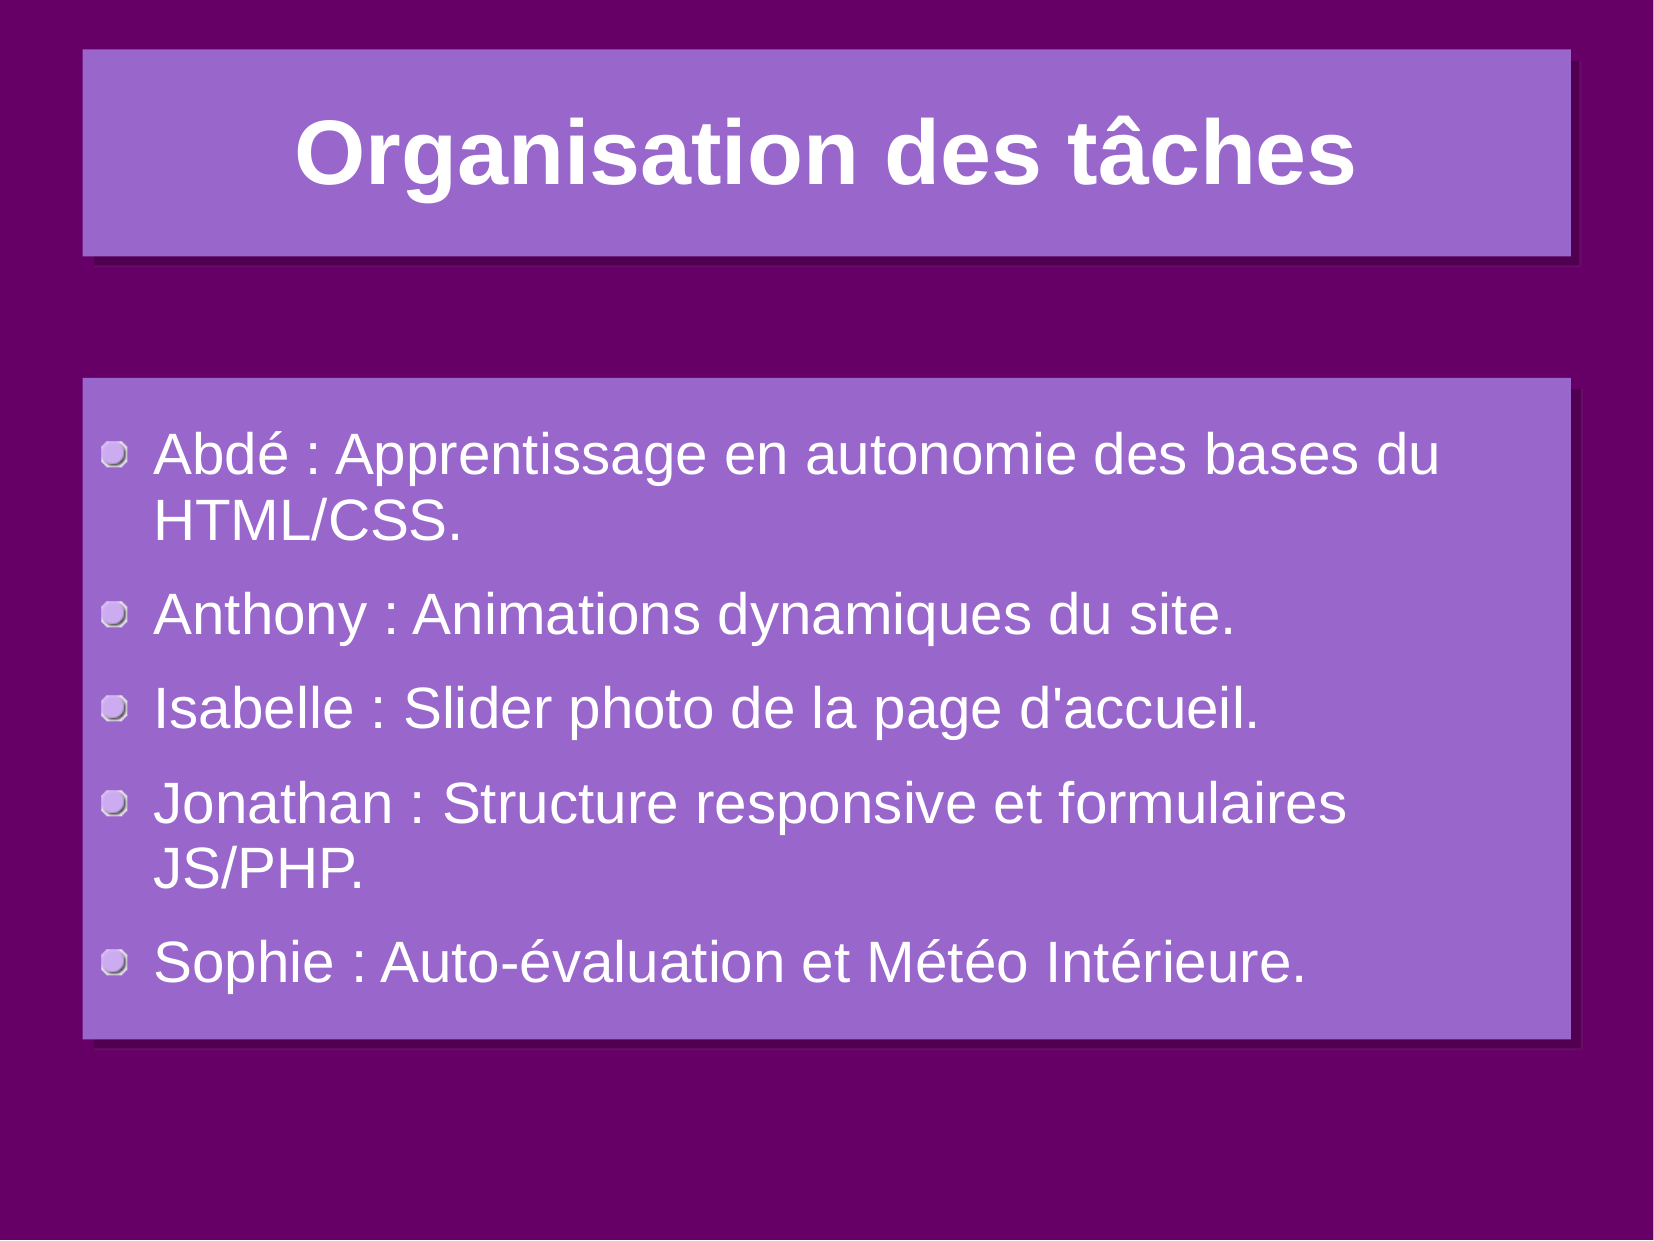

# Organisation des tâches
Abdé : Apprentissage en autonomie des bases du HTML/CSS.
Anthony : Animations dynamiques du site.
Isabelle : Slider photo de la page d'accueil.
Jonathan : Structure responsive et formulaires JS/PHP.
Sophie : Auto-évaluation et Météo Intérieure.